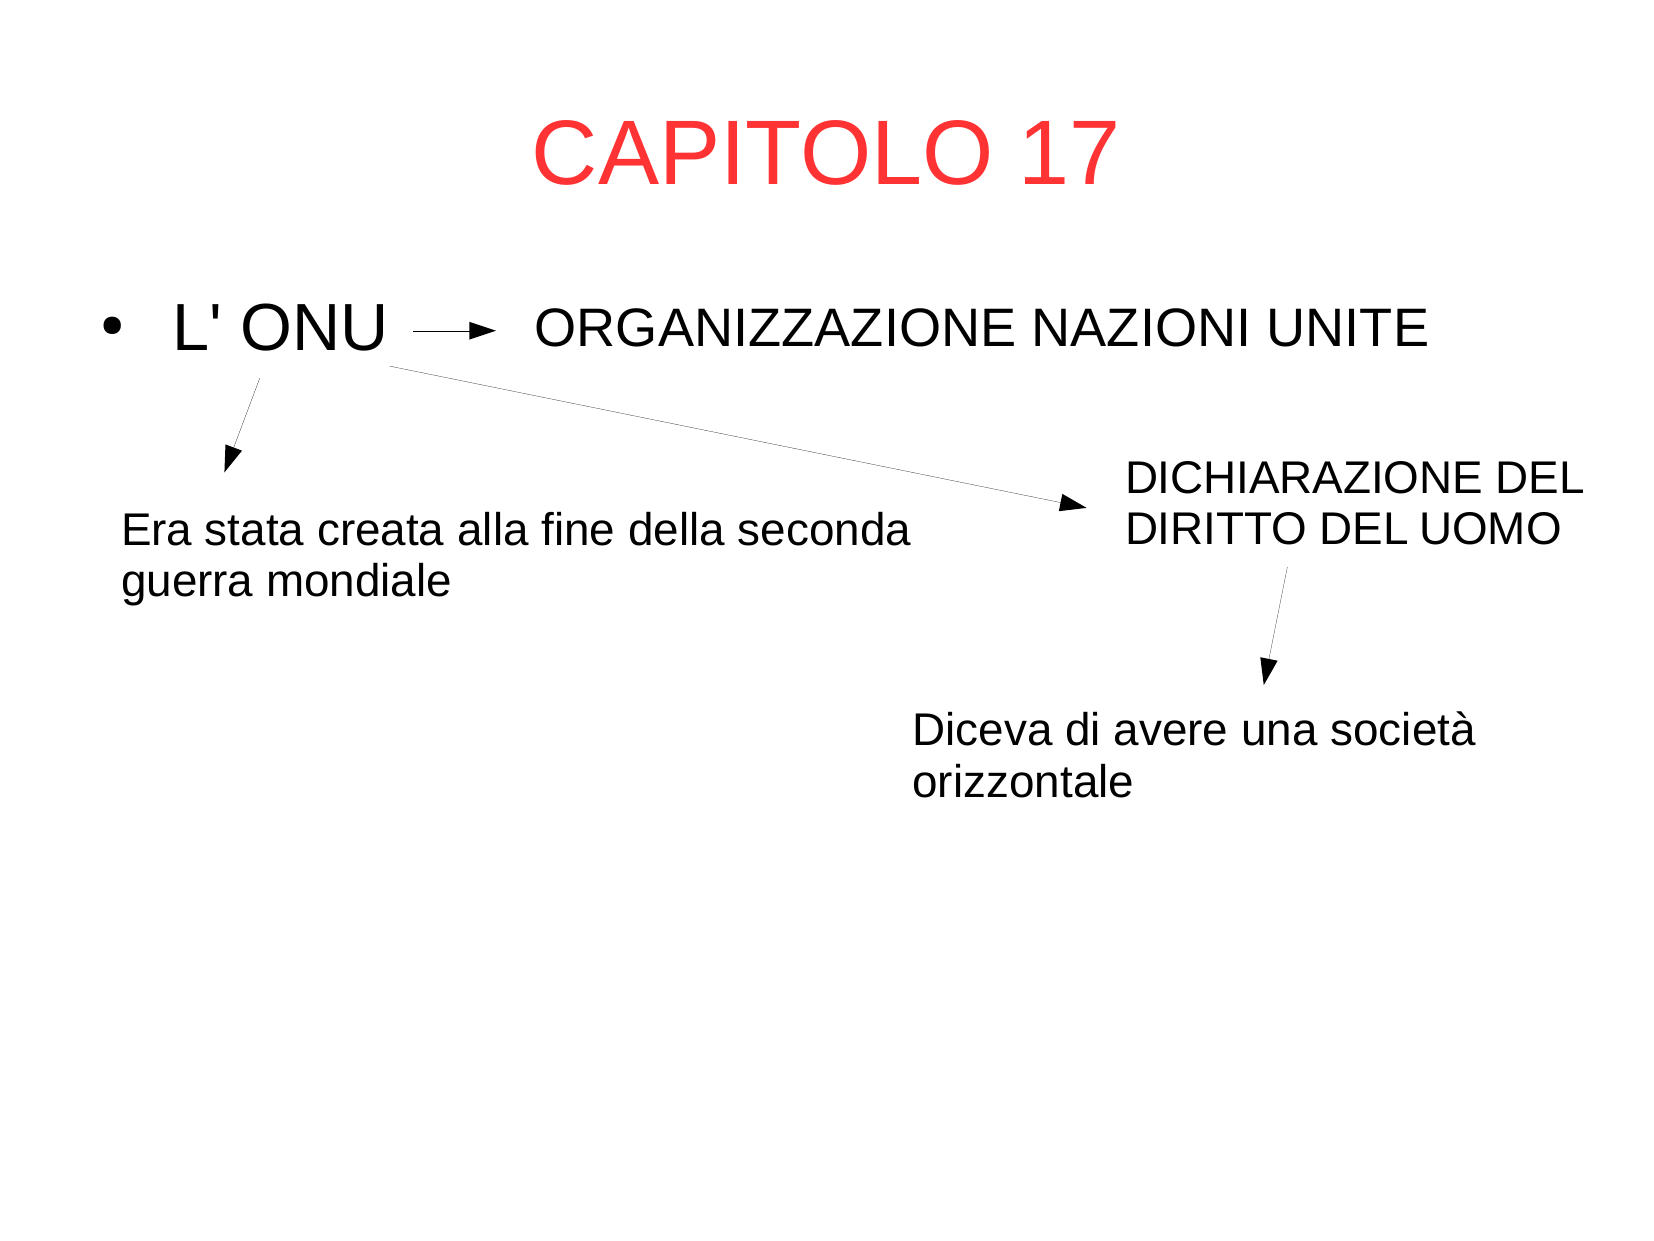

# CAPITOLO 17
 L' ONU
ORGANIZZAZIONE NAZIONI UNITE
DICHIARAZIONE DEL DIRITTO DEL UOMO
Era stata creata alla fine della seconda guerra mondiale
Diceva di avere una società orizzontale